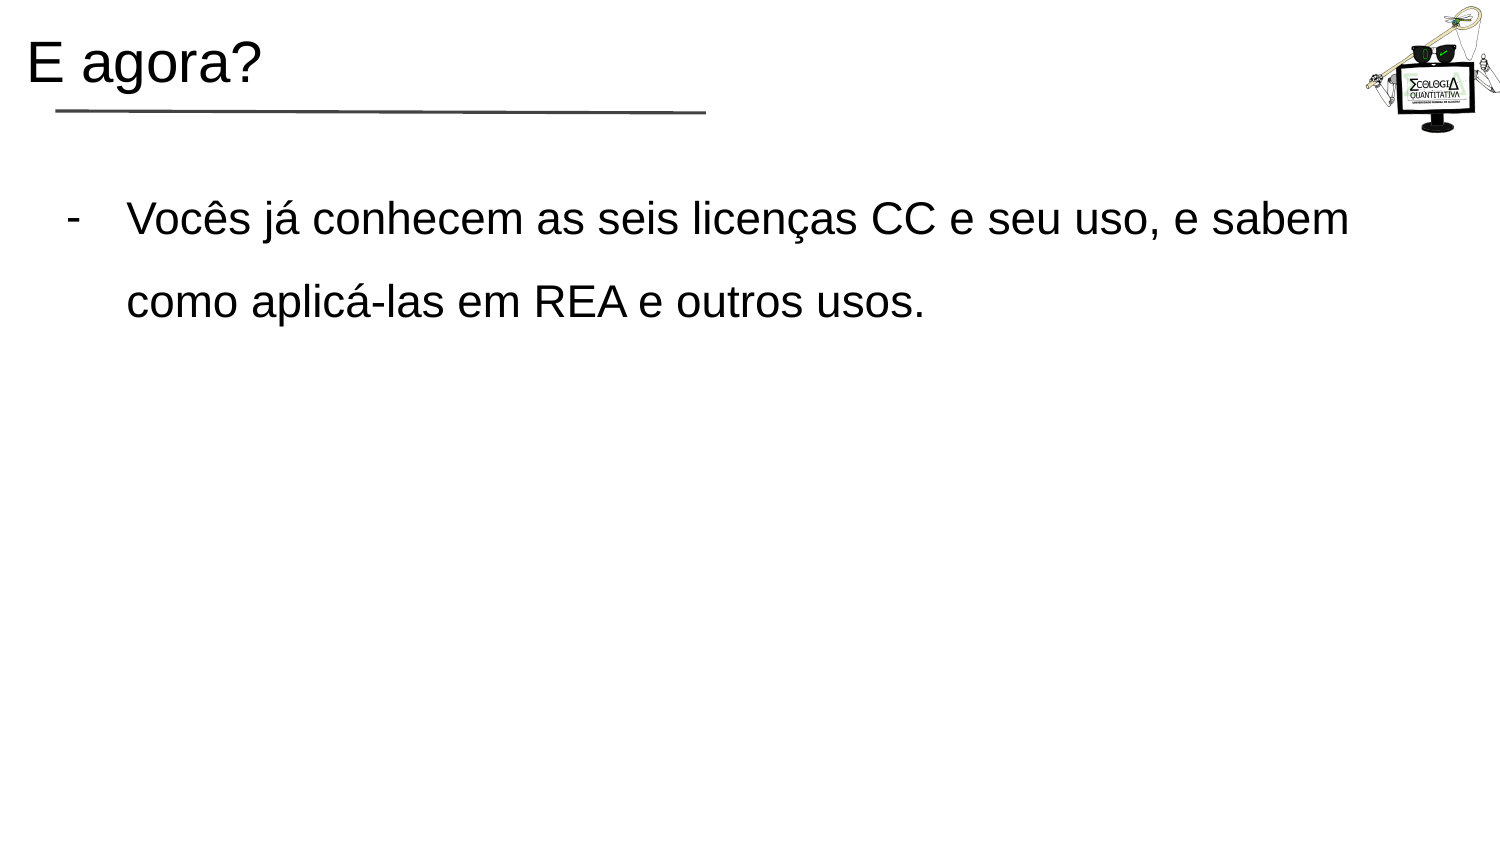

E agora?
Vocês já conhecem as seis licenças CC e seu uso, e sabem como aplicá-las em REA e outros usos.